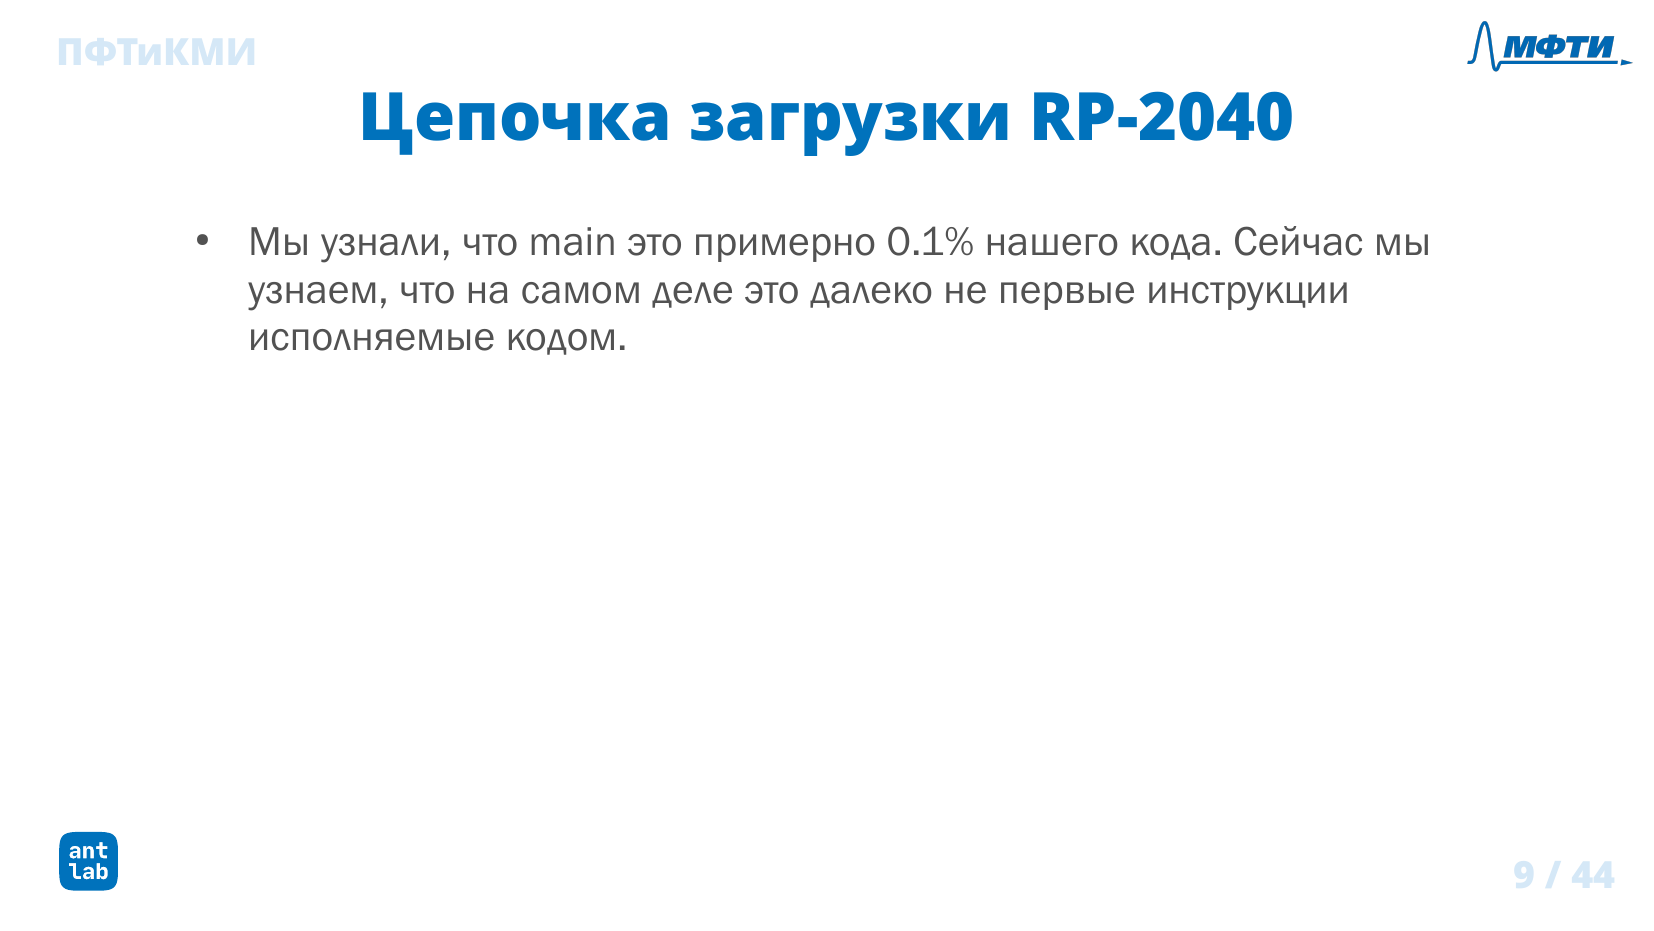

# Цепочка загрузки RP-2040
Мы узнали, что main это примерно 0.1% нашего кода. Сейчас мы узнаем, что на самом деле это далеко не первые инструкции исполняемые кодом.